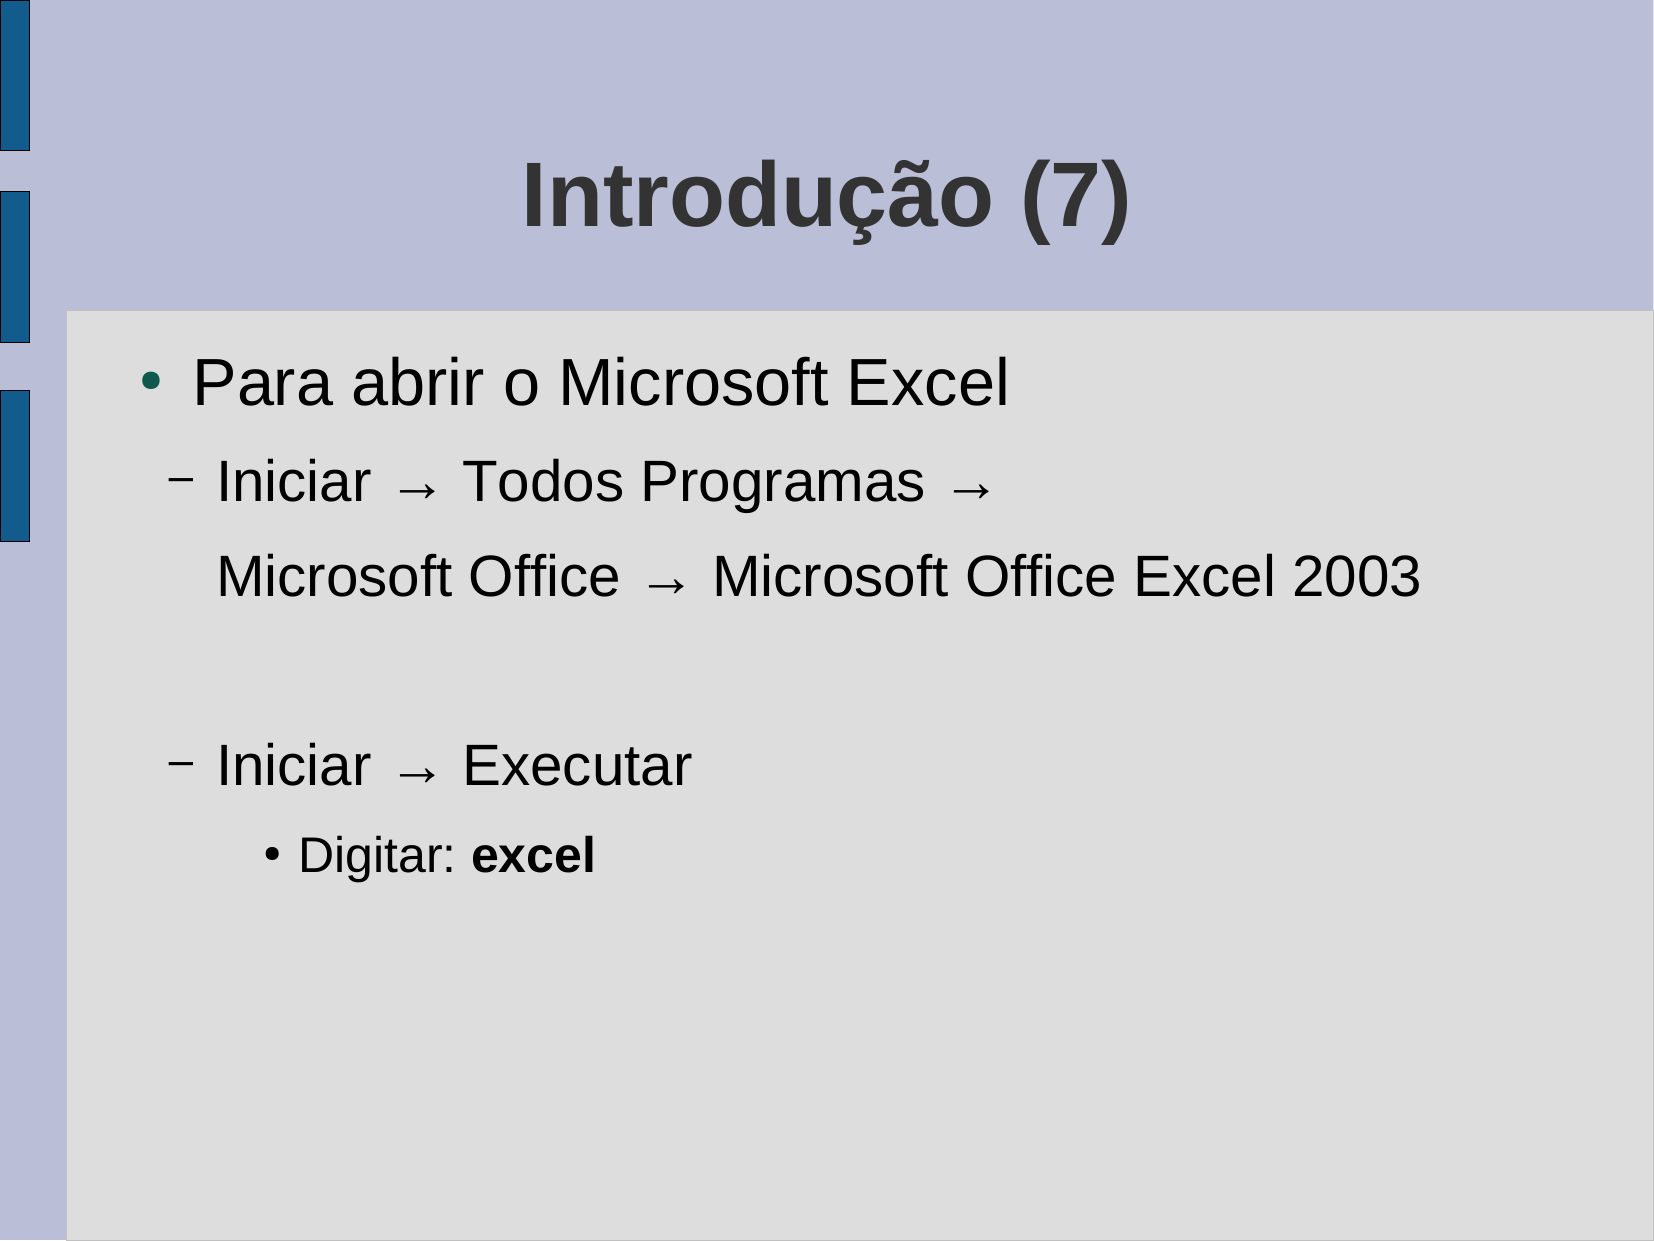

# Introdução (7)
Para abrir o Microsoft Excel
Iniciar → Todos Programas →
Microsoft Office → Microsoft Office Excel 2003
Iniciar → Executar
Digitar: excel